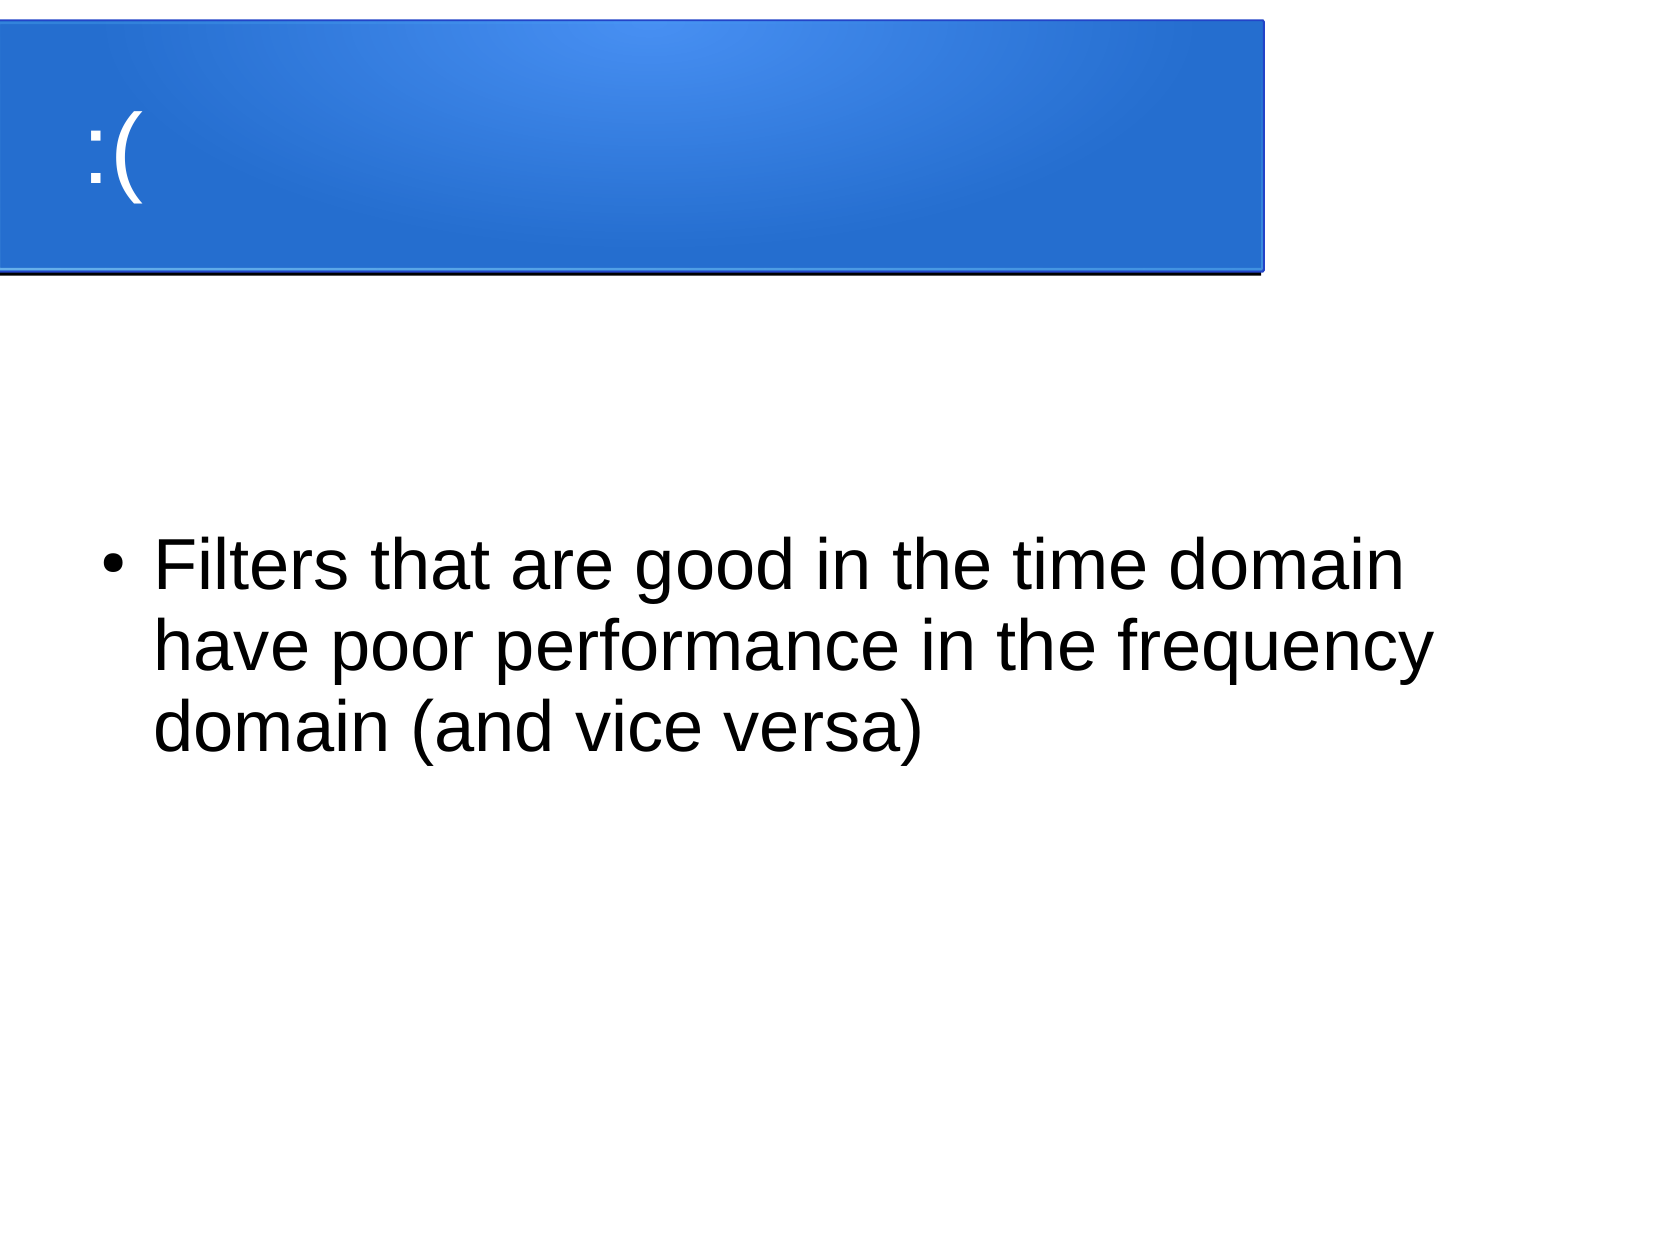

# :(
Filters that are good in the time domain have poor performance in the frequency domain (and vice versa)